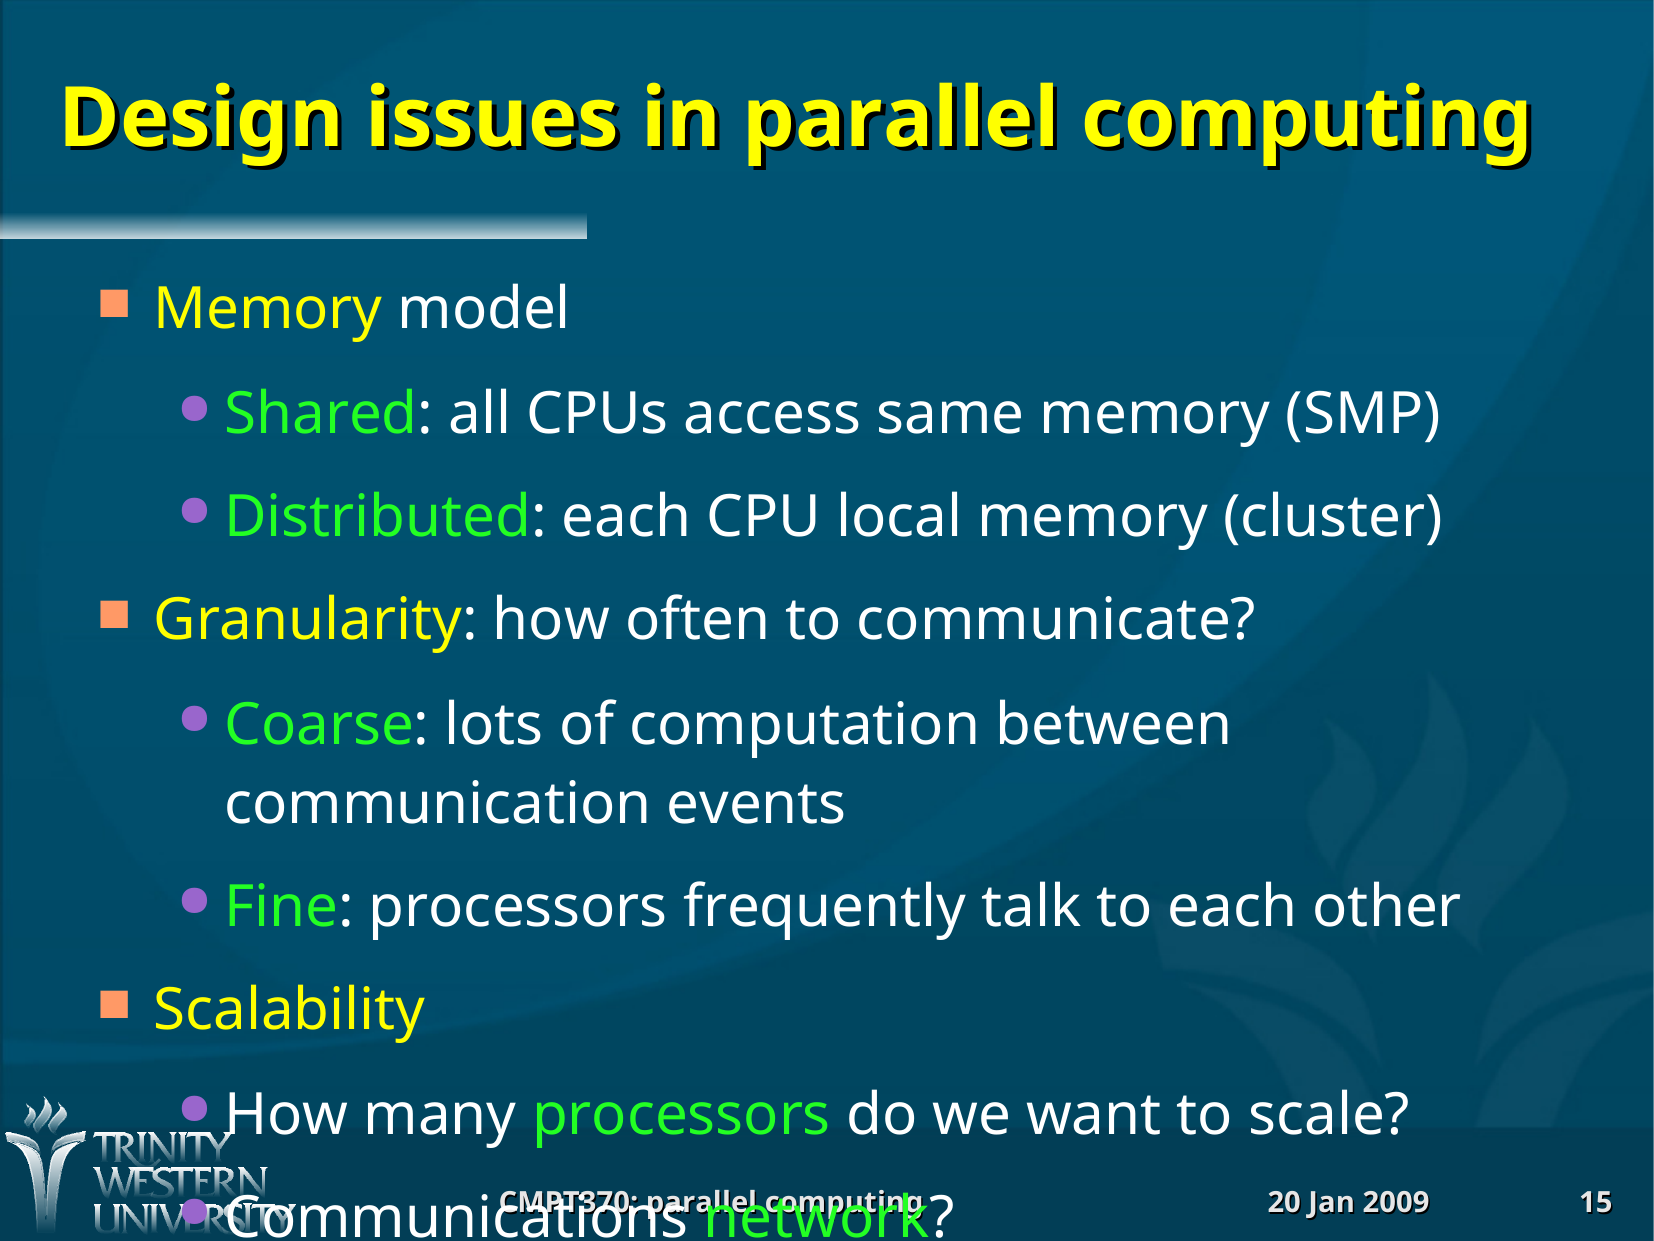

# Design issues in parallel computing
Memory model
Shared: all CPUs access same memory (SMP)
Distributed: each CPU local memory (cluster)
Granularity: how often to communicate?
Coarse: lots of computation between communication events
Fine: processors frequently talk to each other
Scalability
How many processors do we want to scale?
Communications network?
CMPT370: parallel computing
20 Jan 2009
15